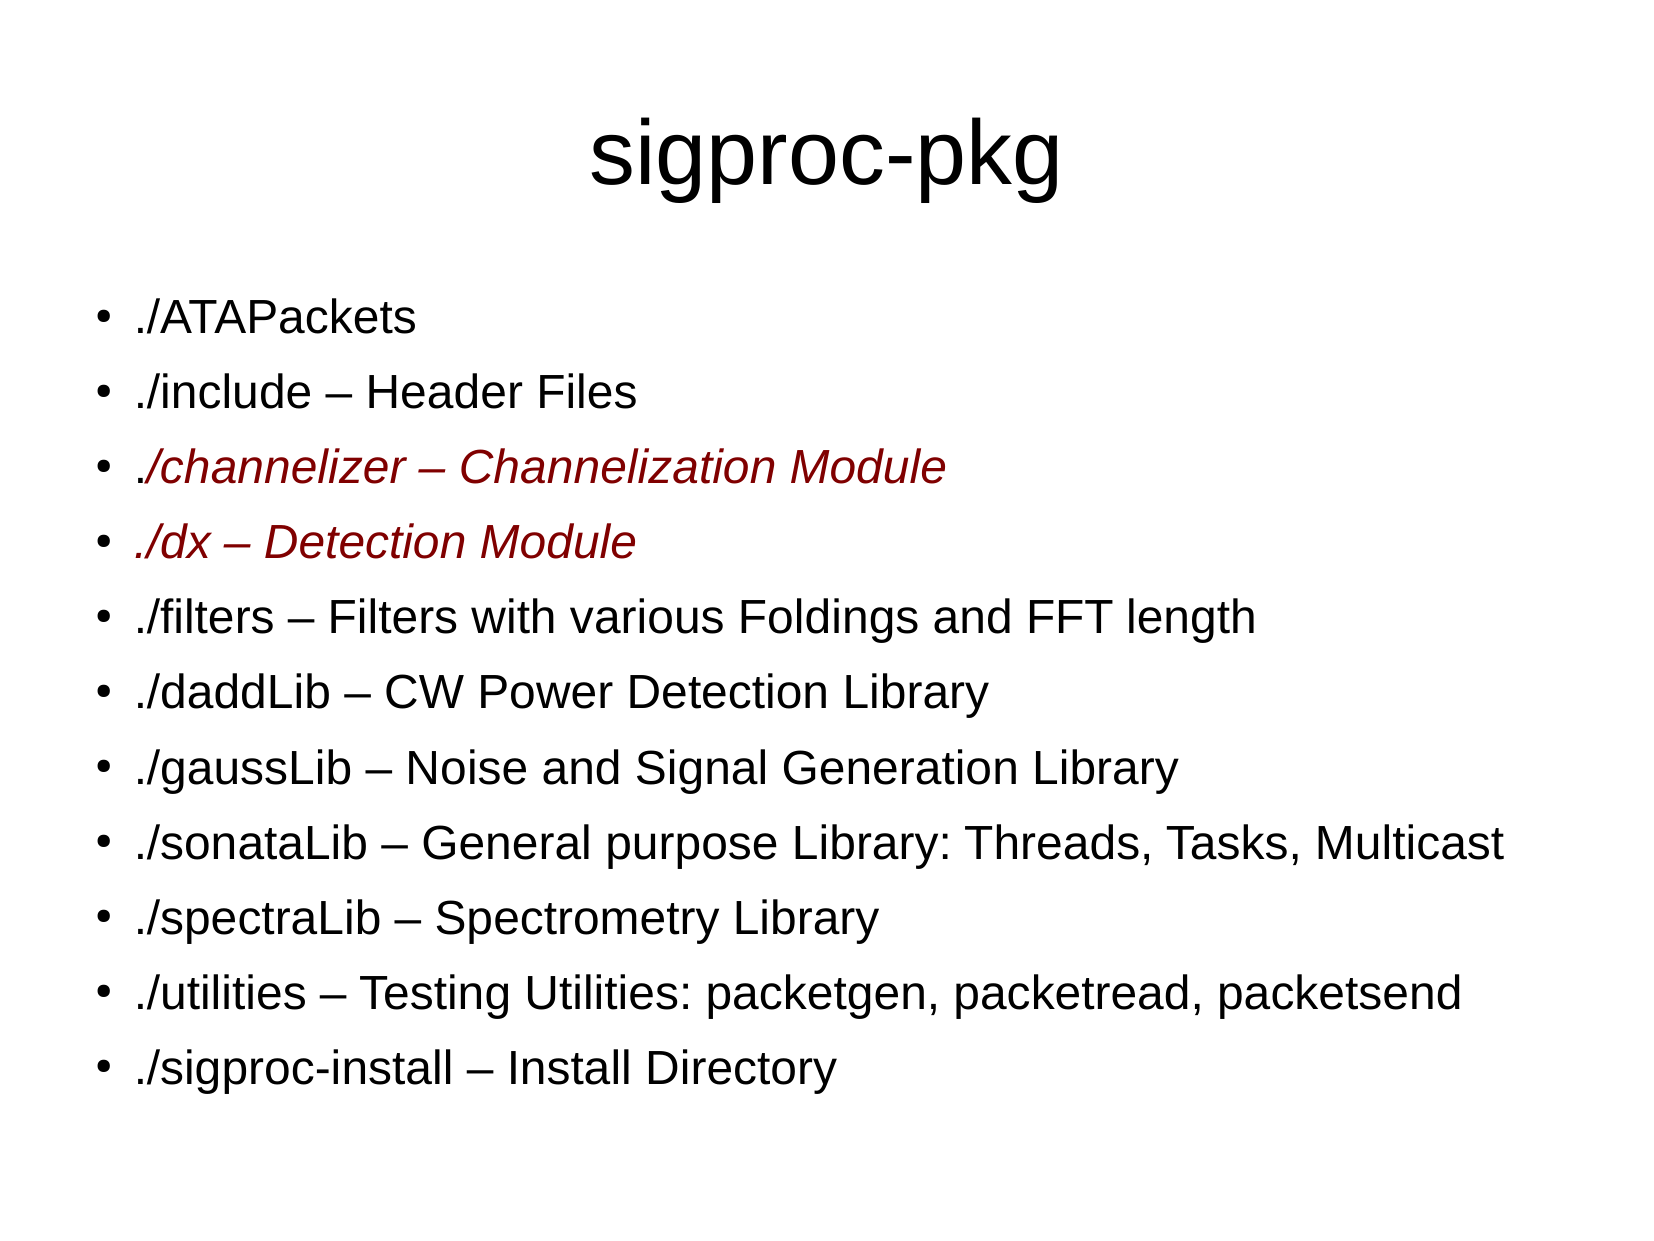

# sigproc-pkg
./ATAPackets
./include – Header Files
./channelizer – Channelization Module
./dx – Detection Module
./filters – Filters with various Foldings and FFT length
./daddLib – CW Power Detection Library
./gaussLib – Noise and Signal Generation Library
./sonataLib – General purpose Library: Threads, Tasks, Multicast
./spectraLib – Spectrometry Library
./utilities – Testing Utilities: packetgen, packetread, packetsend
./sigproc-install – Install Directory